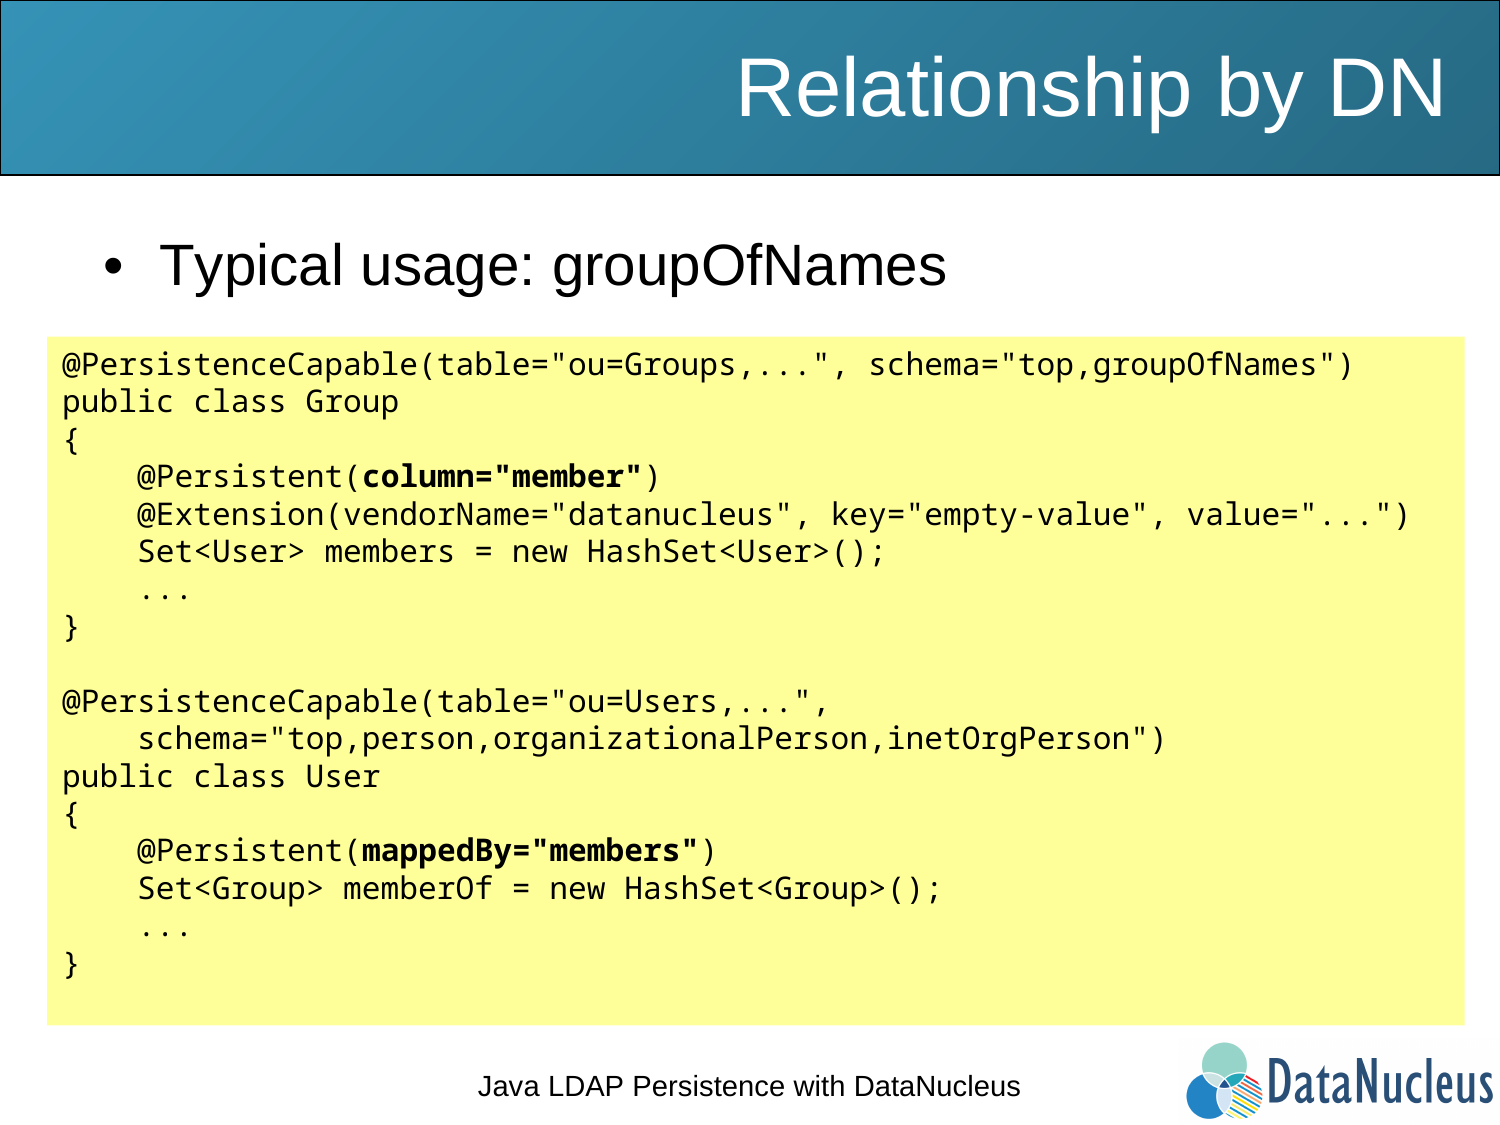

# Relationship by DN
Typical usage: groupOfNames
@PersistenceCapable(table="ou=Groups,...", schema="top,groupOfNames")
public class Group
{
 @Persistent(column="member")
 @Extension(vendorName="datanucleus", key="empty-value", value="...")
 Set<User> members = new HashSet<User>();
 ...
}
@PersistenceCapable(table="ou=Users,...",
 schema="top,person,organizationalPerson,inetOrgPerson")
public class User
{
 @Persistent(mappedBy="members")
 Set<Group> memberOf = new HashSet<Group>();
 ...
}